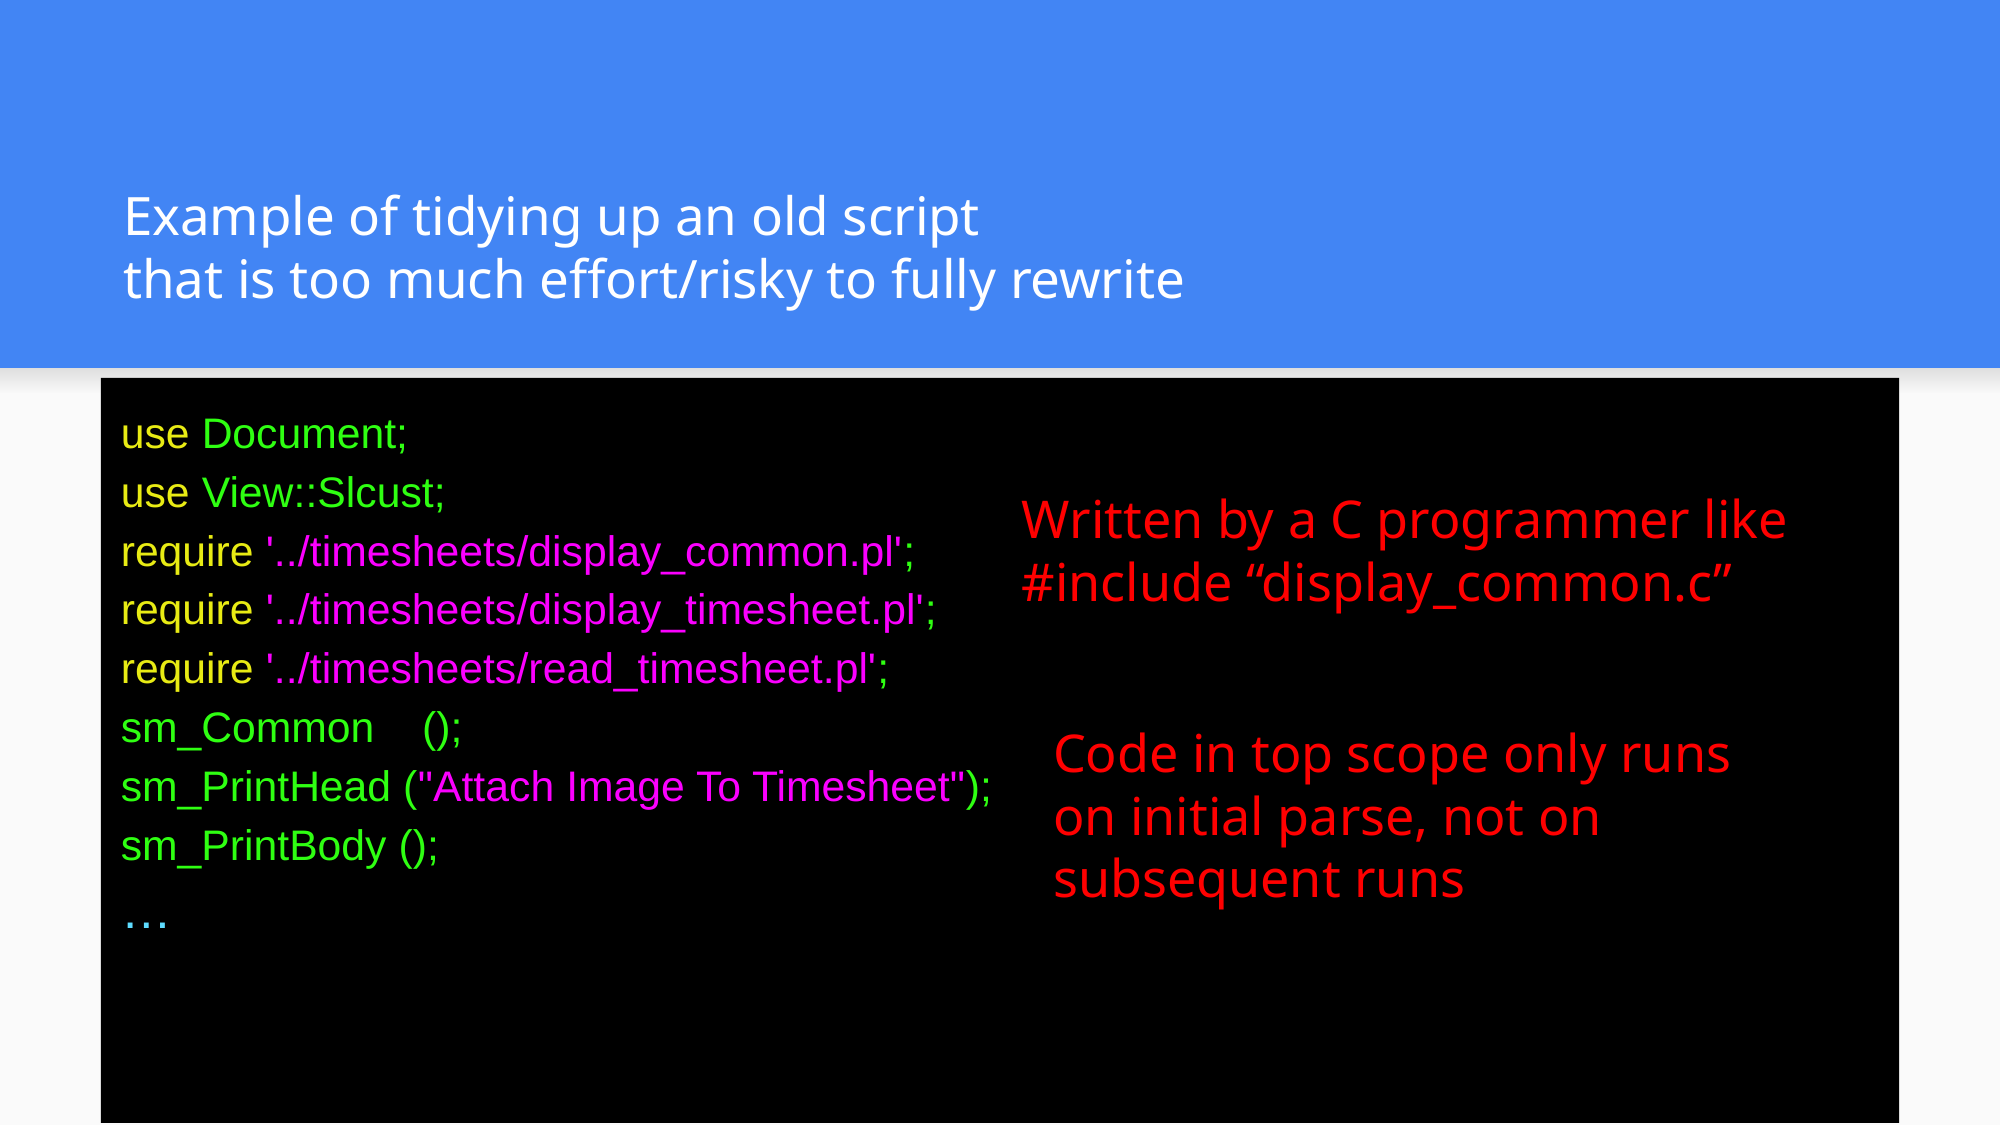

# Example of tidying up an old script that is too much effort/risky to fully rewrite
use Document;
use View::Slcust;
require '../timesheets/display_common.pl';
require '../timesheets/display_timesheet.pl';
require '../timesheets/read_timesheet.pl';
sm_Common ();
sm_PrintHead ("Attach Image To Timesheet");
sm_PrintBody ();
…
Written by a C programmer like
#include “display_common.c”
Code in top scope only runs
on initial parse, not on subsequent runs